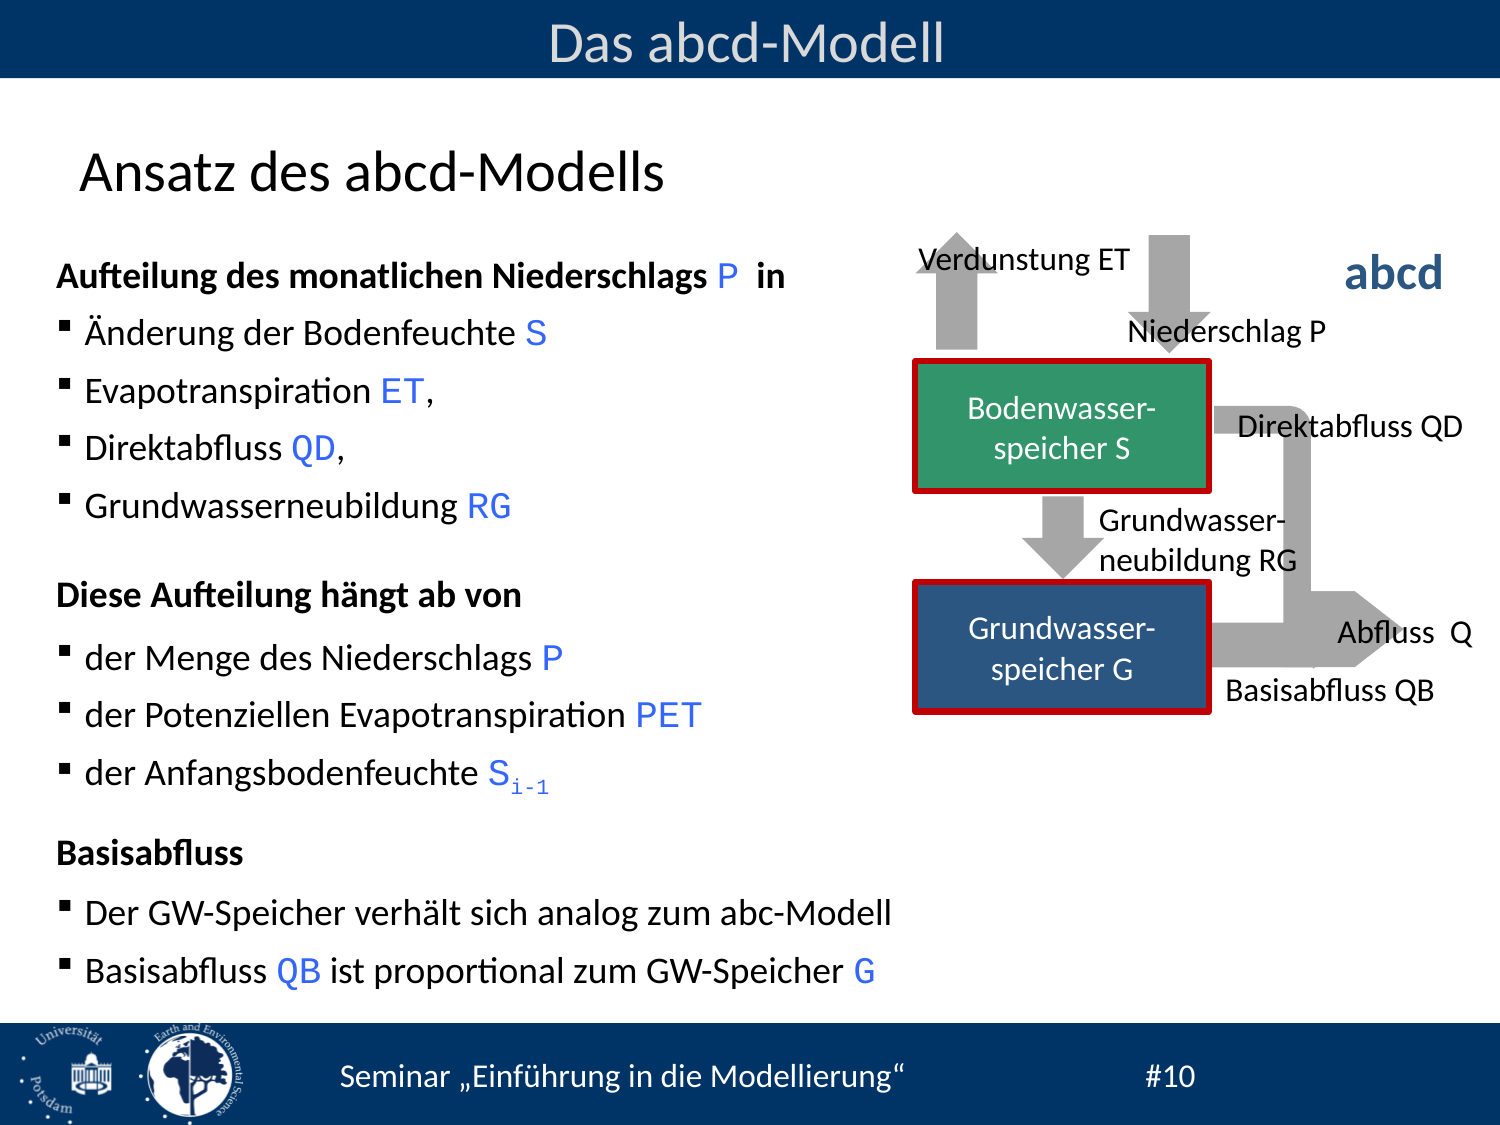

Das abcd-Modell
Ansatz des abcd-Modells
Verdunstung ET
abcd
Niederschlag P
Bodenwasser-
speicher S
Direktabfluss QD
Grundwasser-
neubildung RG
Grundwasser-
speicher G
Abfluss Q
Basisabfluss QB
Aufteilung des monatlichen Niederschlags P in
Änderung der Bodenfeuchte S
Evapotranspiration ET,
Direktabfluss QD,
Grundwasserneubildung RG
Diese Aufteilung hängt ab von
der Menge des Niederschlags P
der Potenziellen Evapotranspiration PET
der Anfangsbodenfeuchte Si-1
Basisabfluss
Der GW-Speicher verhält sich analog zum abc-Modell
Basisabfluss QB ist proportional zum GW-Speicher G